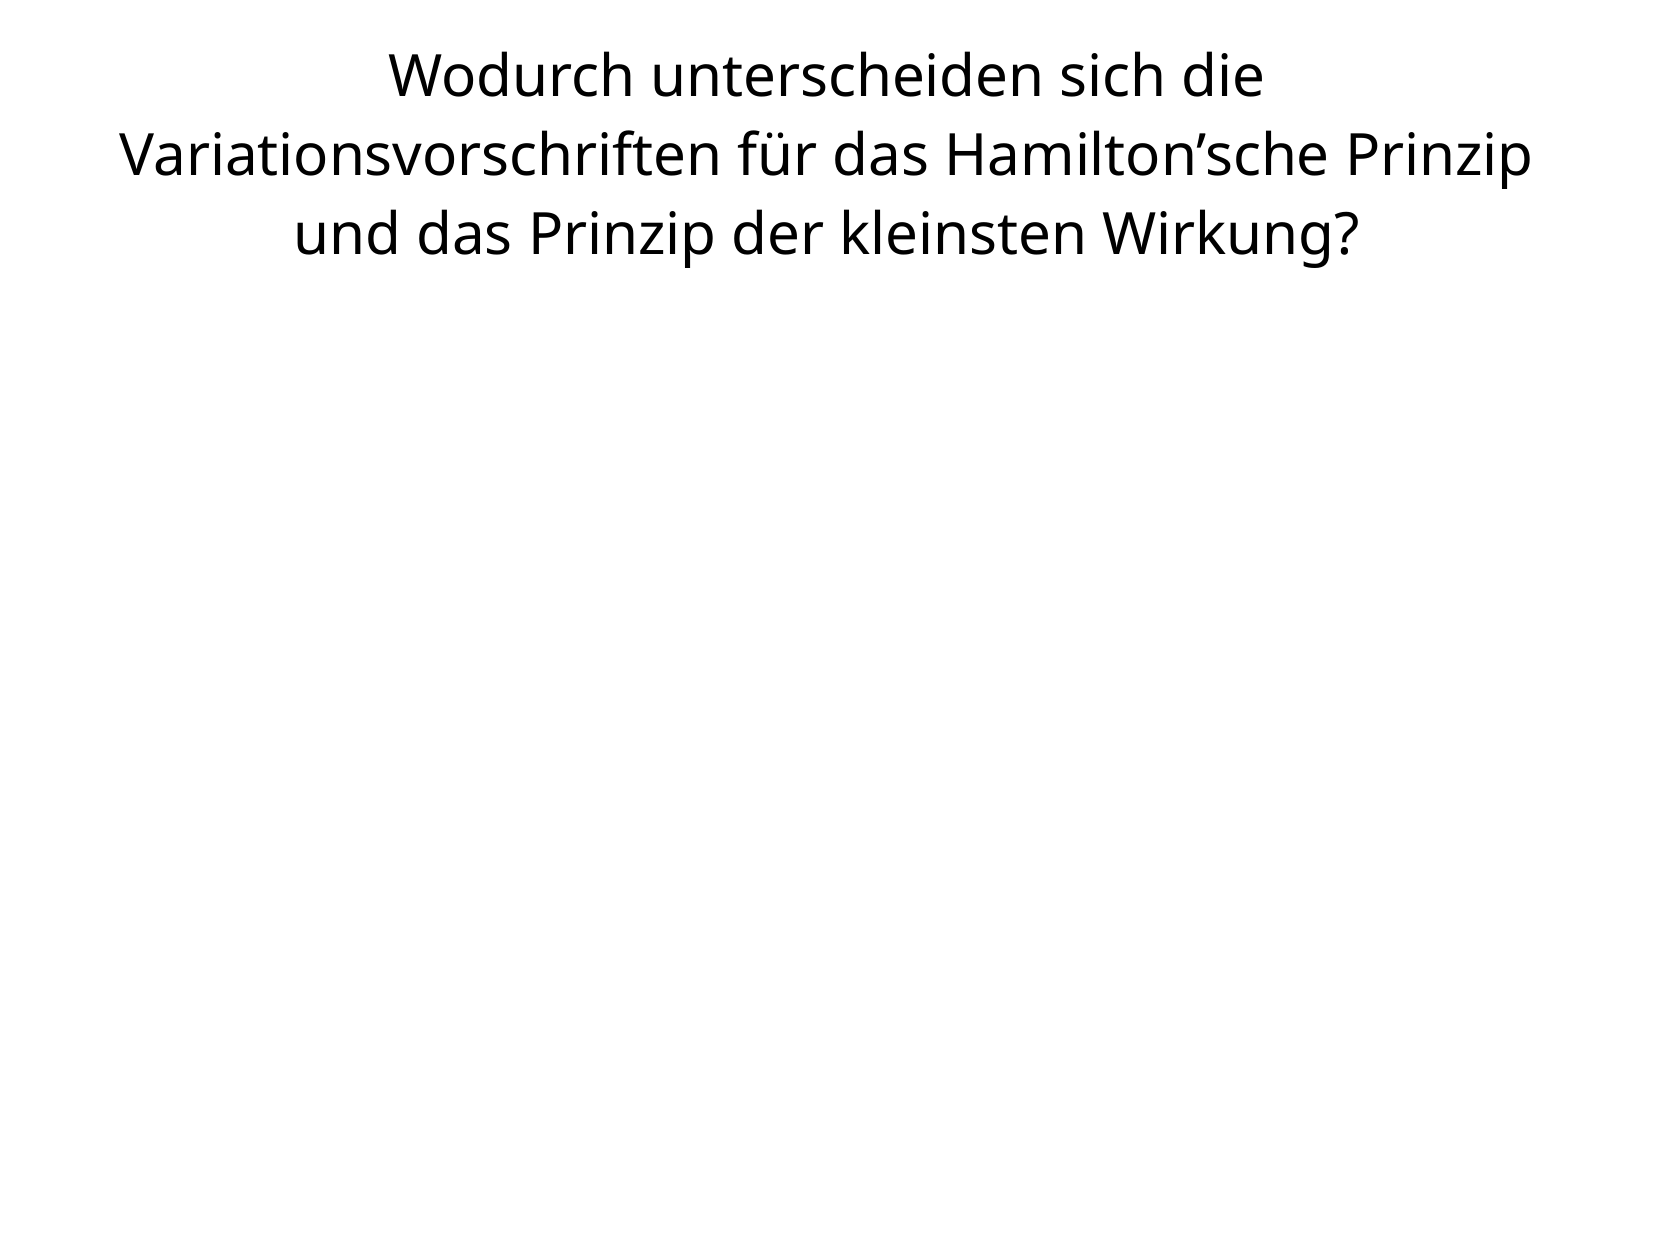

# Wodurch unterscheiden sich die Variationsvorschriften für das Hamilton’sche Prinzip und das Prinzip der kleinsten Wirkung?